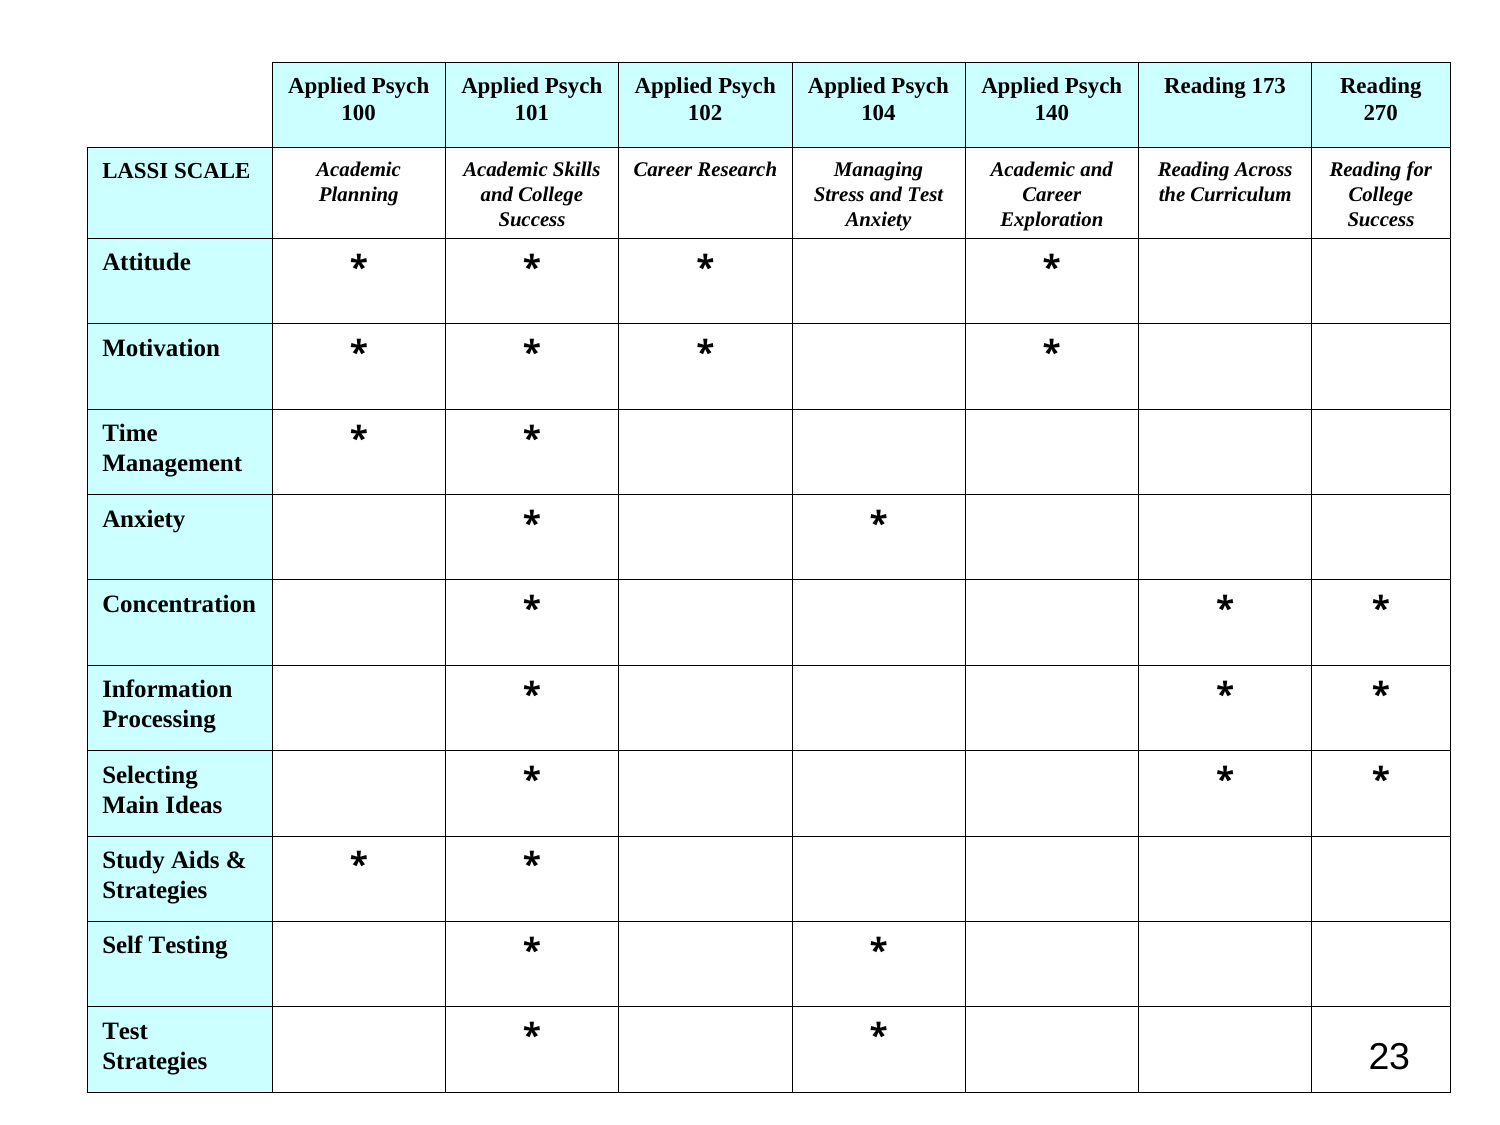

| | Applied Psych 100 | Applied Psych 101 | Applied Psych 102 | Applied Psych 104 | Applied Psych 140 | Reading 173 | Reading 270 |
| --- | --- | --- | --- | --- | --- | --- | --- |
| LASSI SCALE | Academic Planning | Academic Skills and College Success | Career Research | Managing Stress and Test Anxiety | Academic and Career Exploration | Reading Across the Curriculum | Reading for College Success |
| Attitude | \* | \* | \* | | \* | | |
| Motivation | \* | \* | \* | | \* | | |
| Time Management | \* | \* | | | | | |
| Anxiety | | \* | | \* | | | |
| Concentration | | \* | | | | \* | \* |
| Information Processing | | \* | | | | \* | \* |
| Selecting Main Ideas | | \* | | | | \* | \* |
| Study Aids & Strategies | \* | \* | | | | | |
| Self Testing | | \* | | \* | | | |
| Test Strategies | | \* | | \* | | | |
23